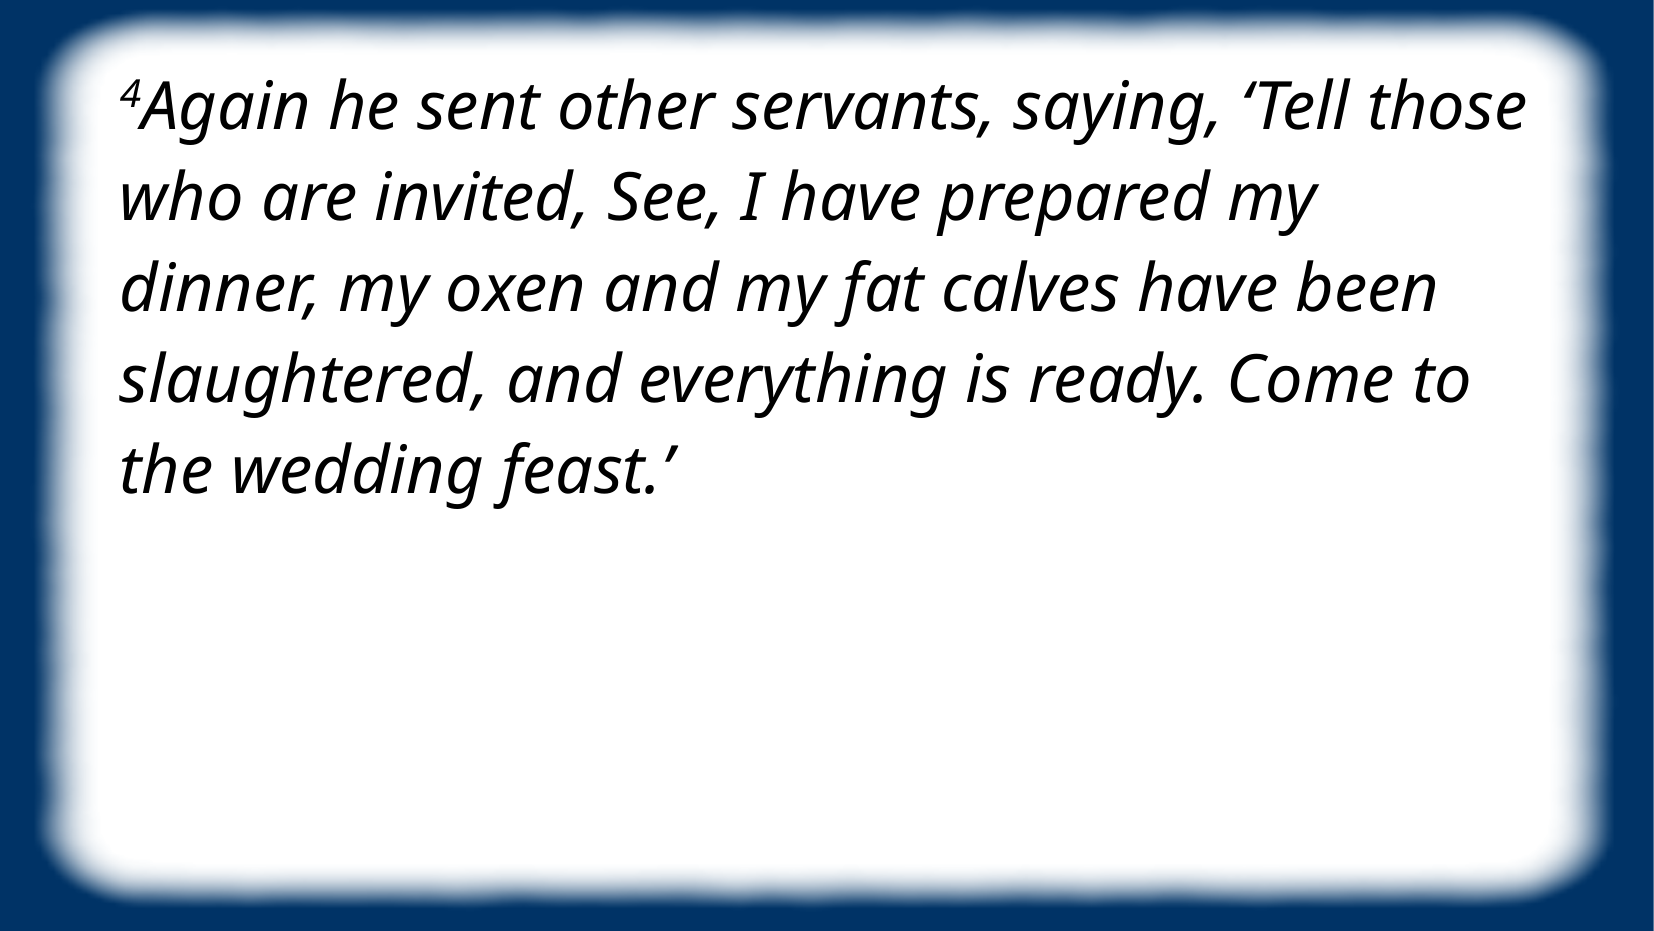

4Again he sent other servants, saying, ‘Tell those who are invited, See, I have prepared my dinner, my oxen and my fat calves have been slaughtered, and everything is ready. Come to the wedding feast.’